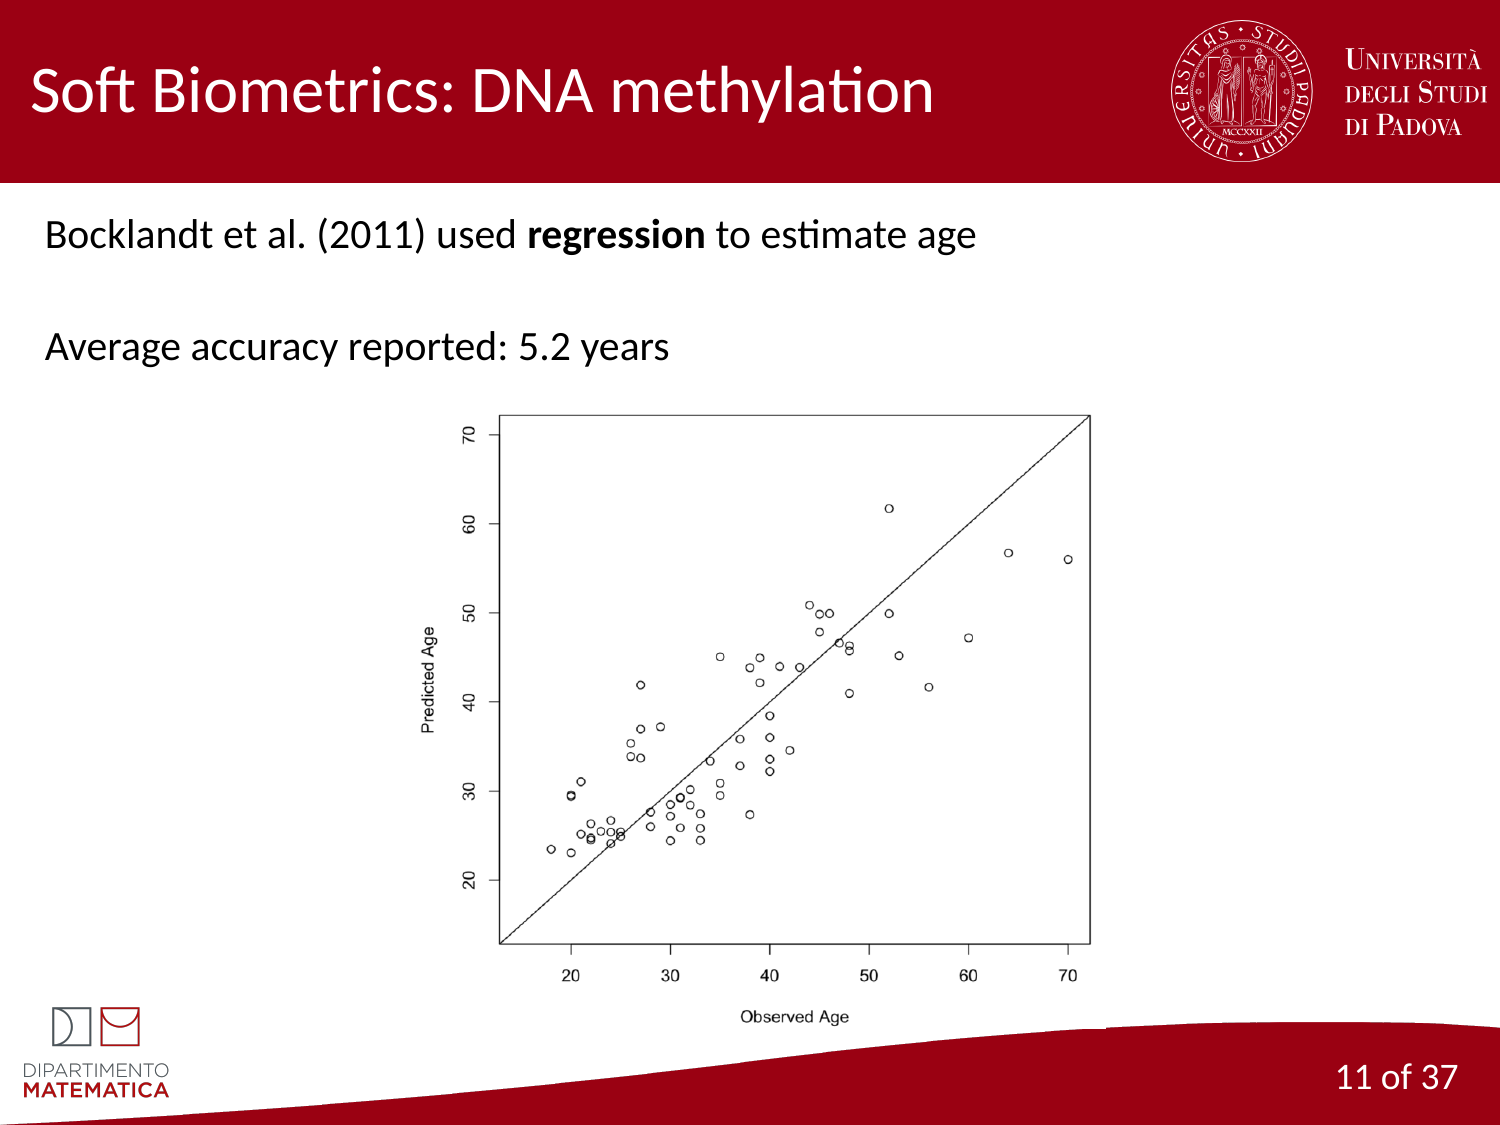

# Soft Biometrics: DNA methylation
Bocklandt et al. (2011) used regression to estimate age
Average accuracy reported: 5.2 years
 of 37